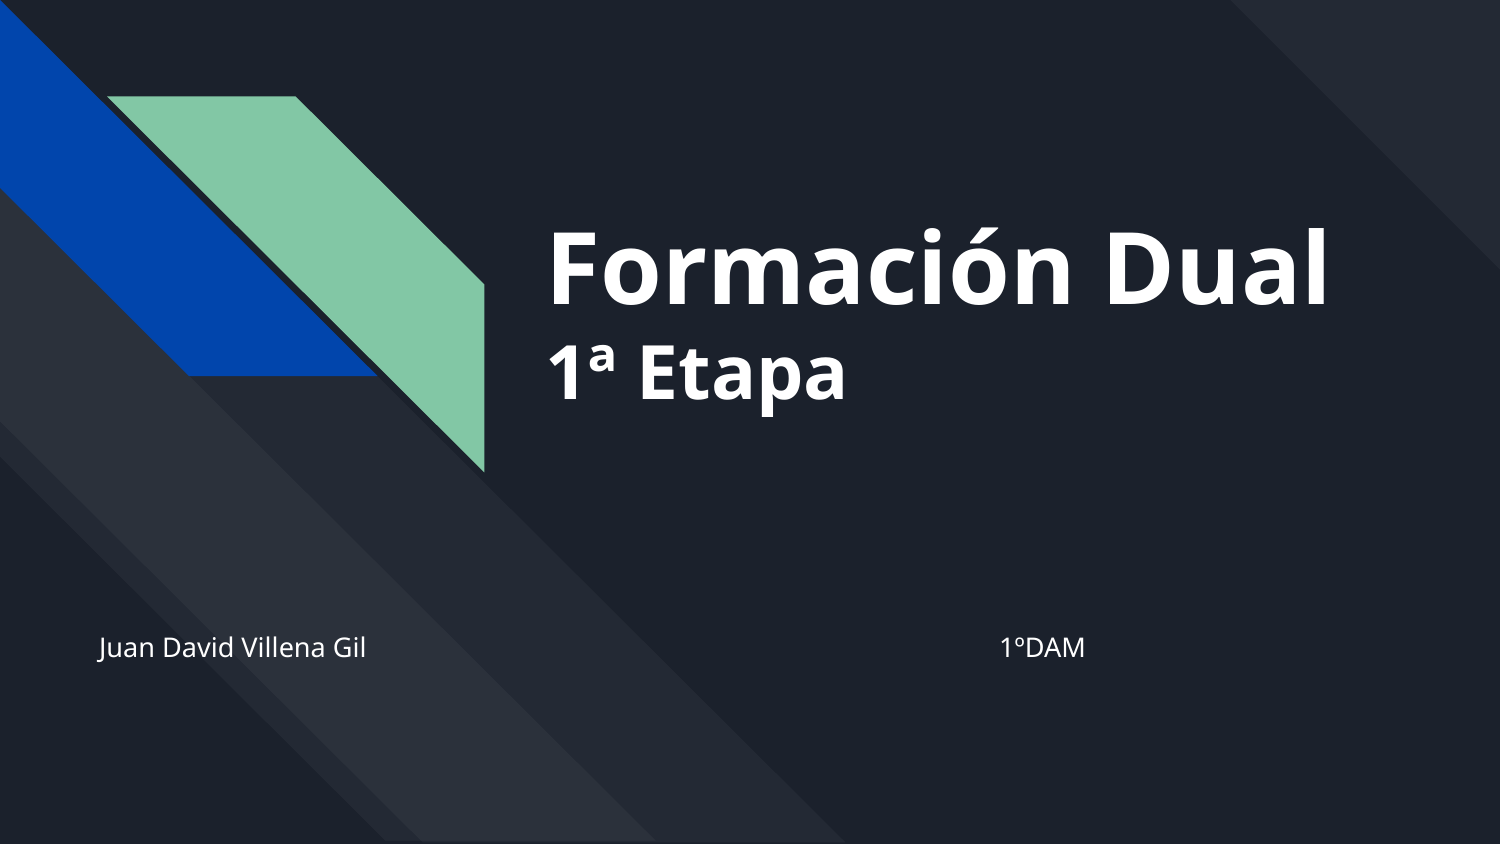

# Formación Dual 1ª Etapa
Juan David Villena Gil									1ºDAM